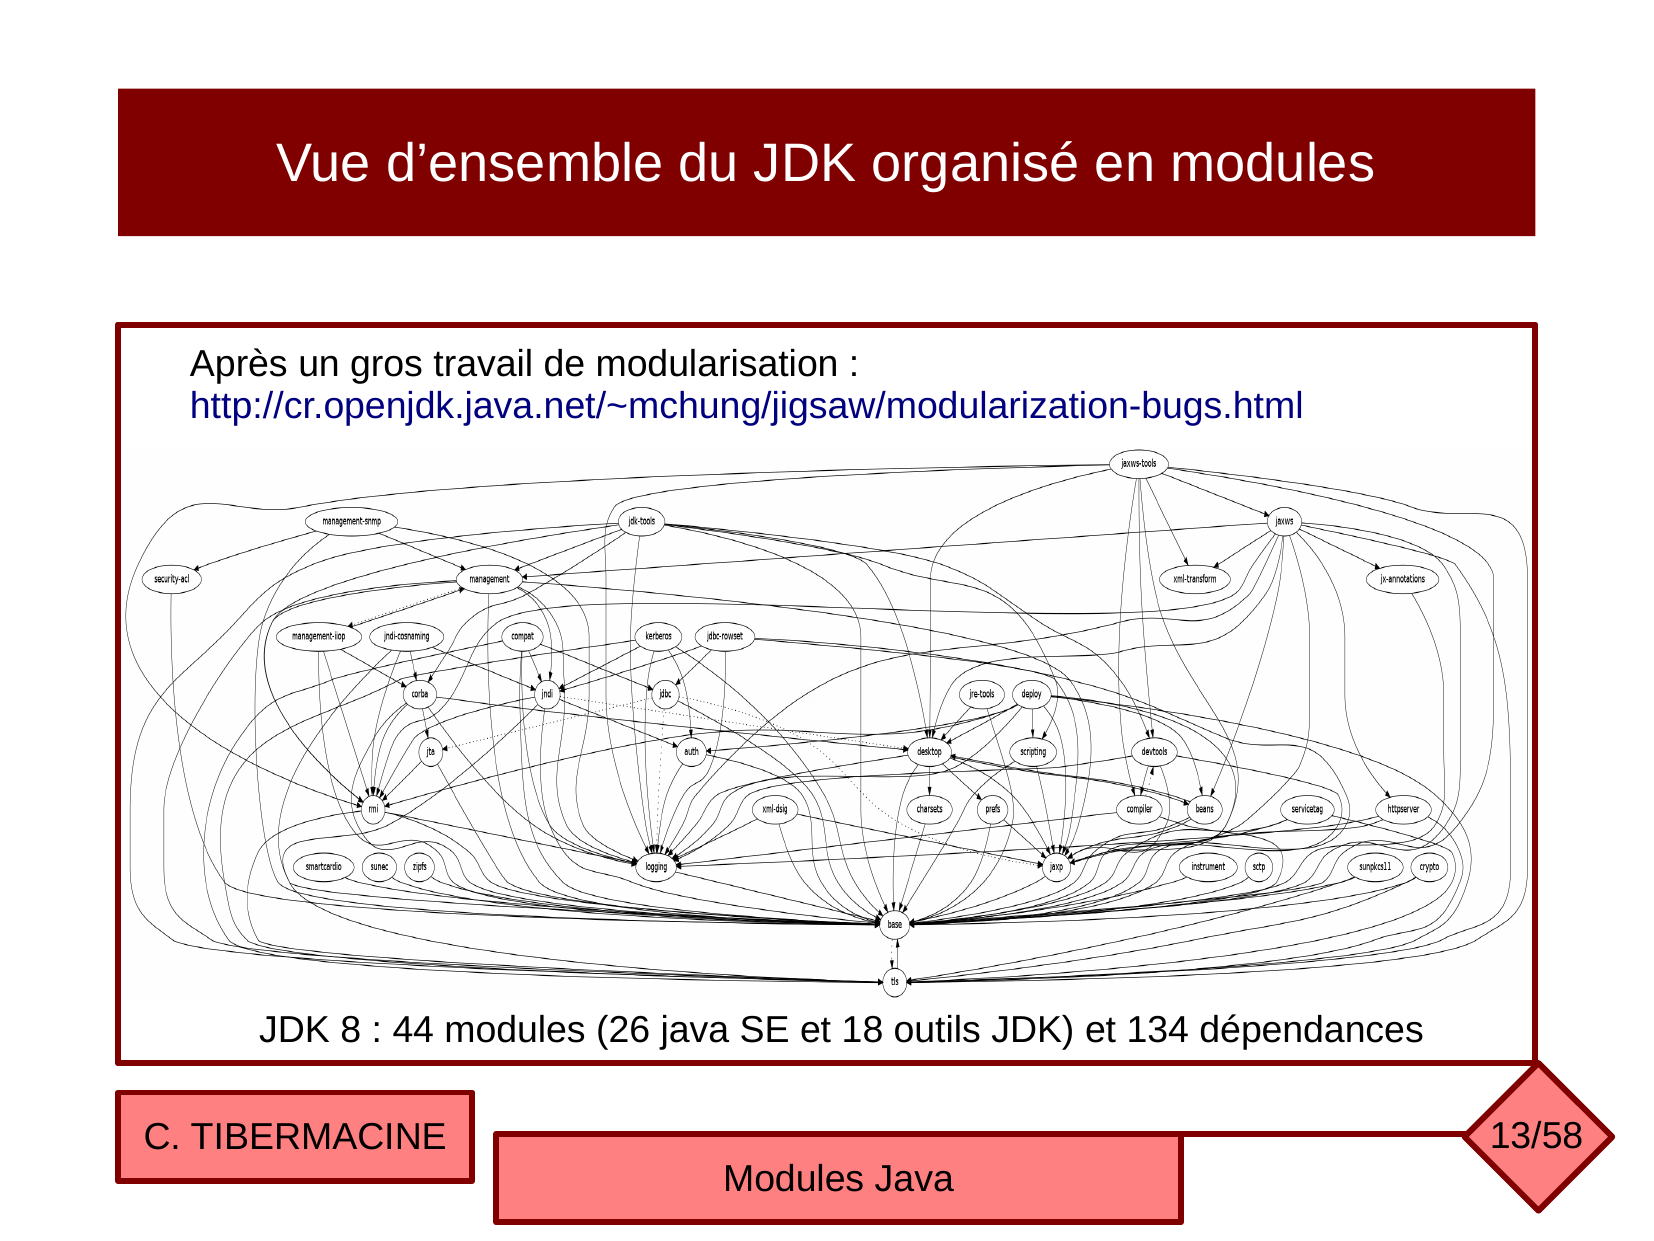

Vue d’ensemble du JDK organisé en modules
...
Après un gros travail de modularisation :
http://cr.openjdk.java.net/~mchung/jigsaw/modularization-bugs.html
JDK 8 : 44 modules (26 java SE et 18 outils JDK) et 134 dépendances
C. TIBERMACINE
Modules Java